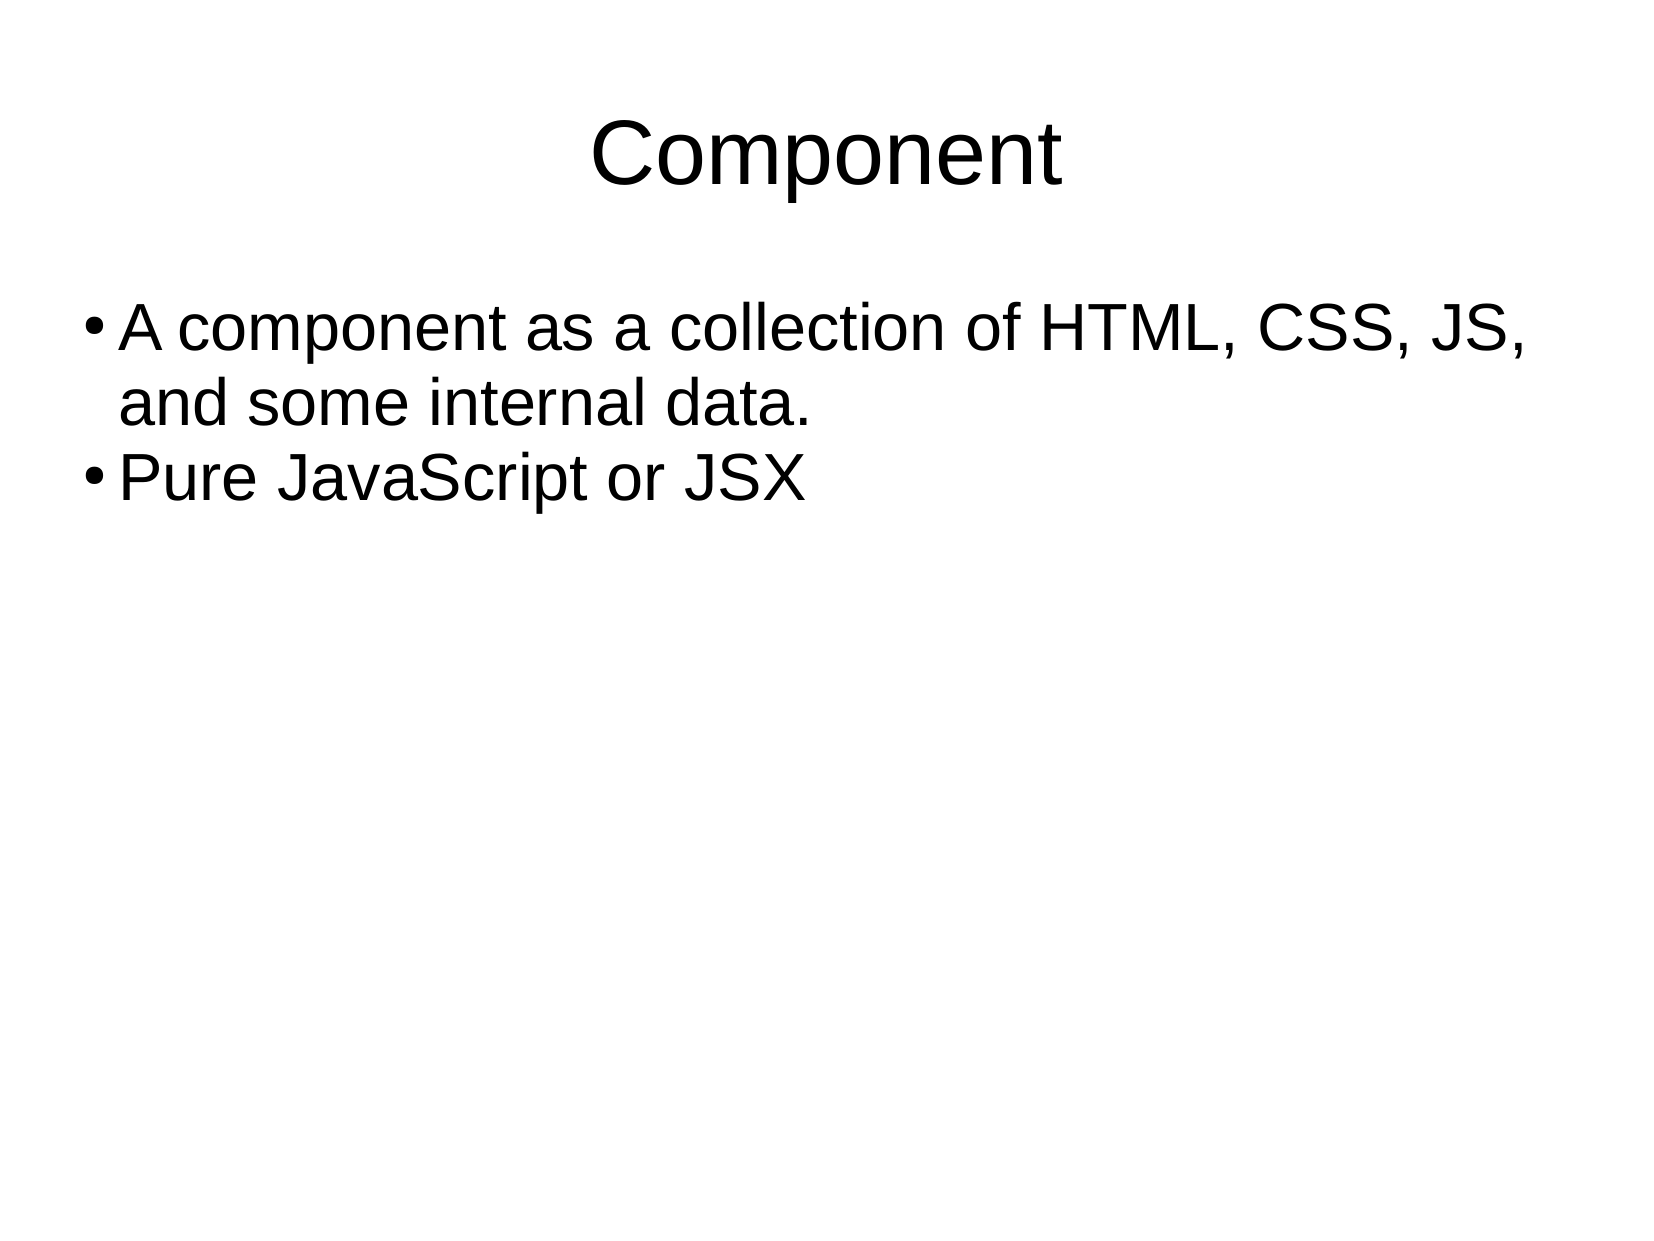

# Component
A component as a collection of HTML, CSS, JS, and some internal data.
Pure JavaScript or JSX